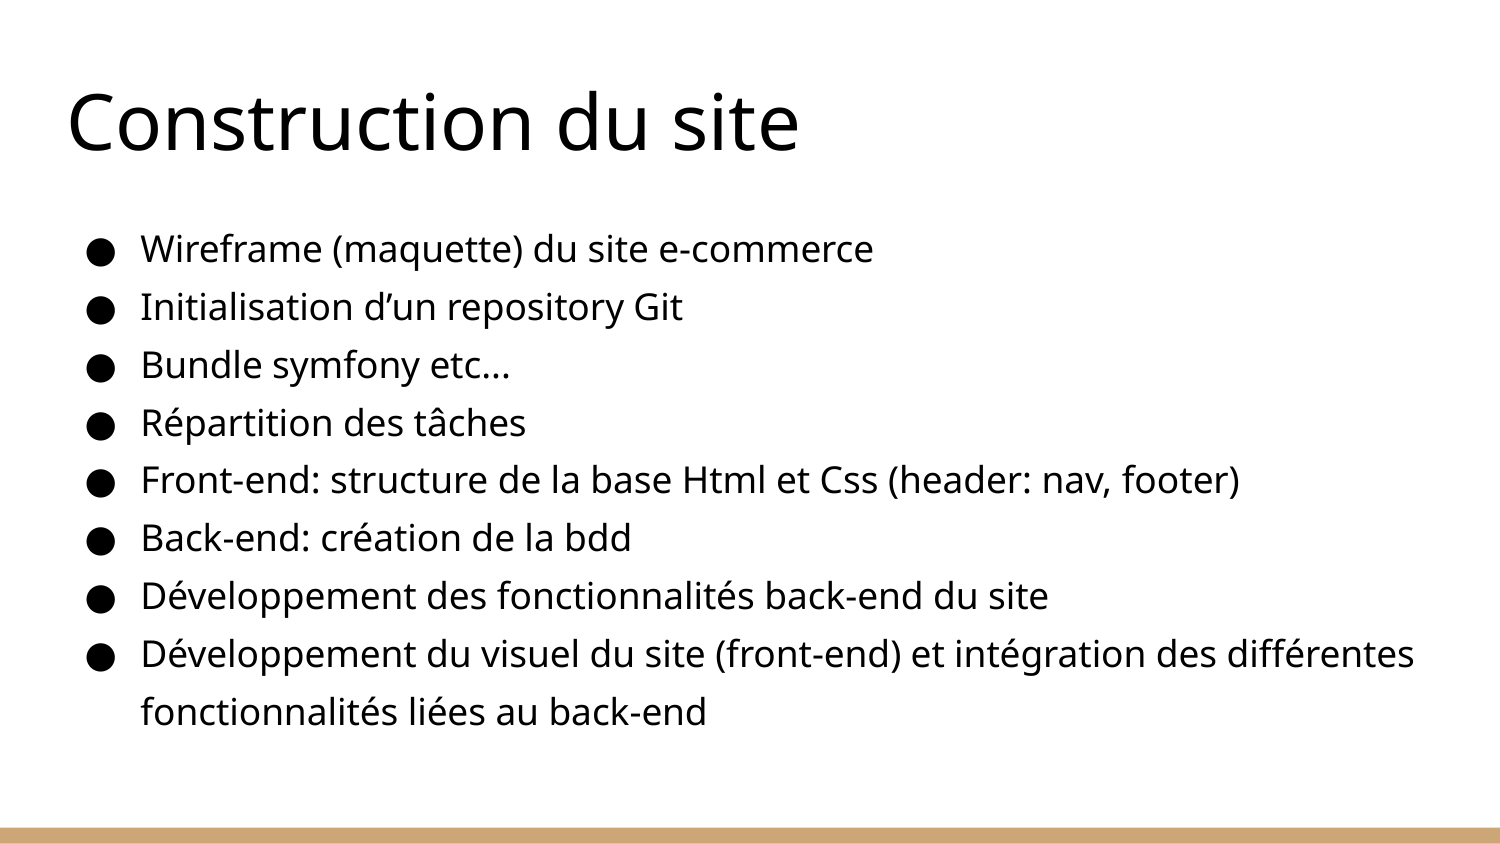

# Construction du site
Wireframe (maquette) du site e-commerce
Initialisation d’un repository Git
Bundle symfony etc...
Répartition des tâches
Front-end: structure de la base Html et Css (header: nav, footer)
Back-end: création de la bdd
Développement des fonctionnalités back-end du site
Développement du visuel du site (front-end) et intégration des différentes fonctionnalités liées au back-end